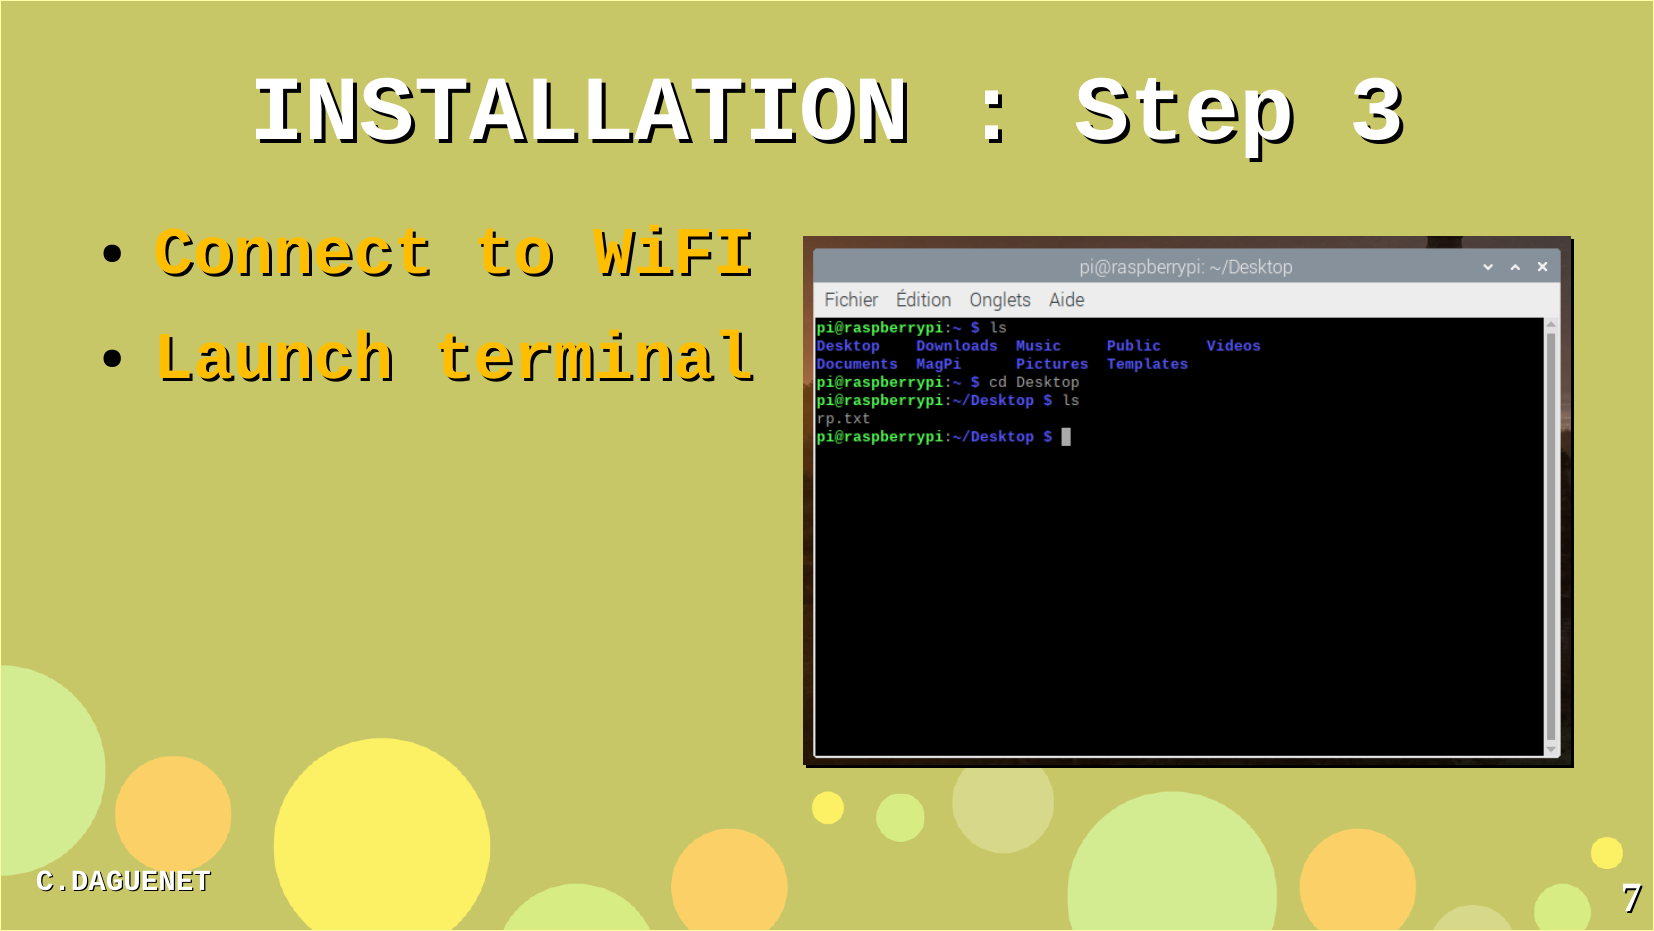

# INSTALLATION : Step 3
Connect to WiFI
Launch terminal
7